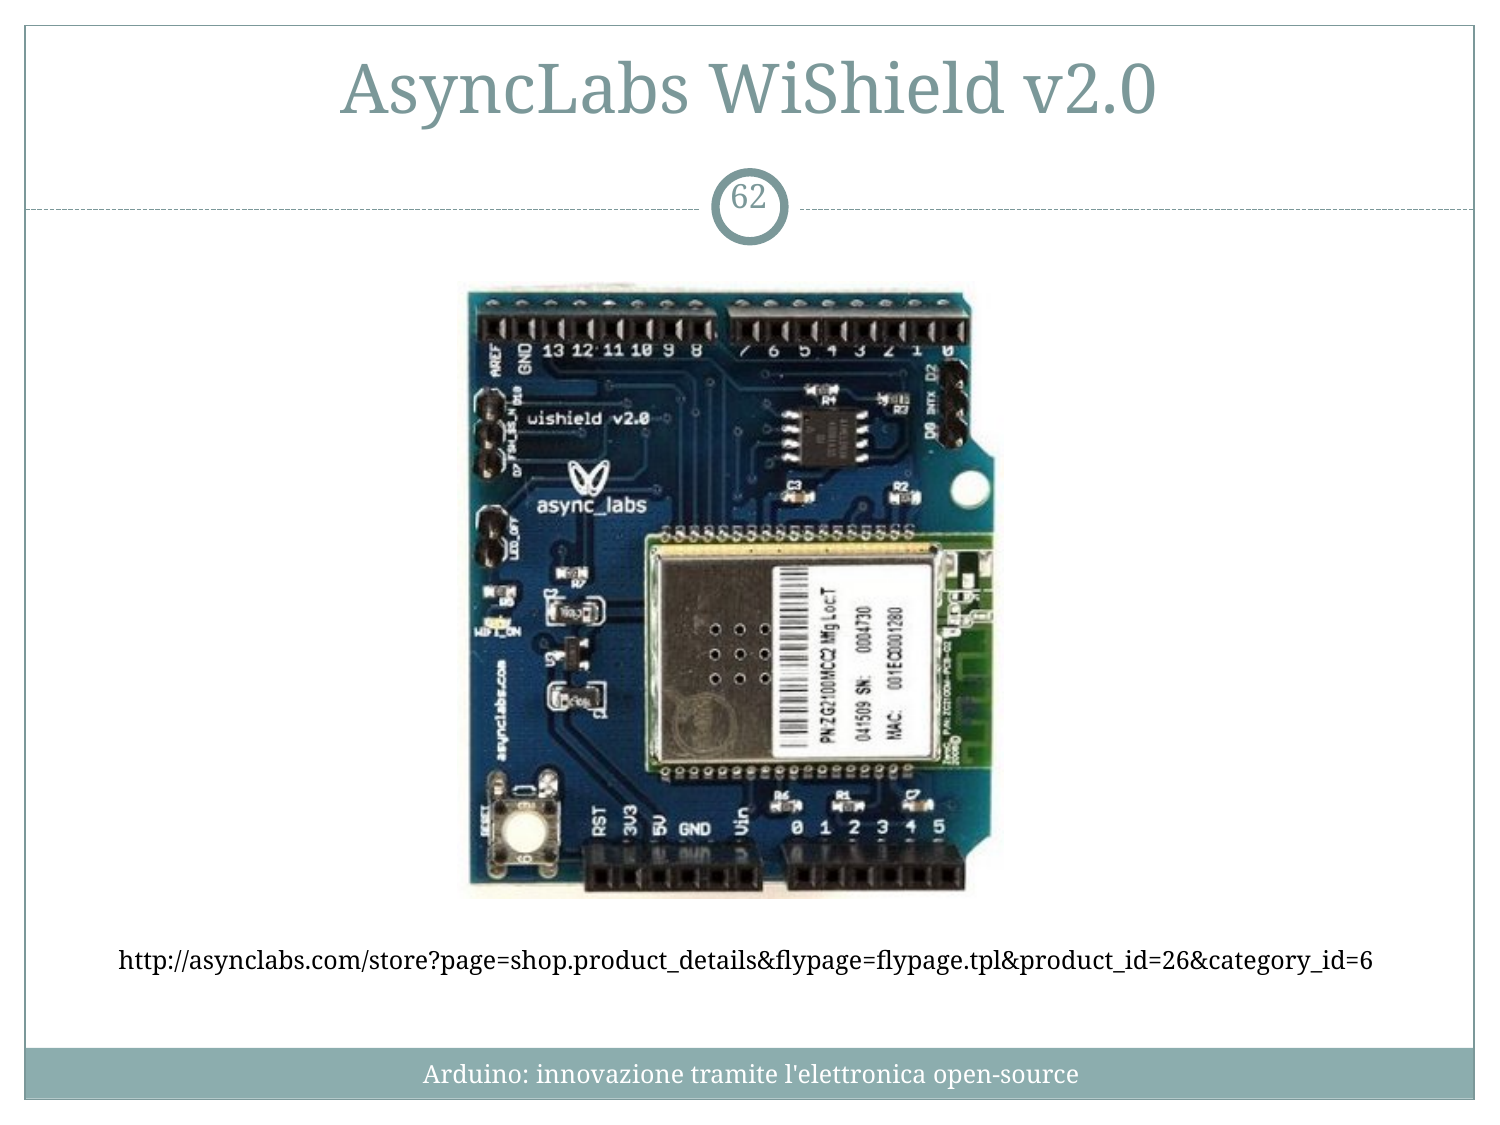

# AsyncLabs WiShield v2.0
http://asynclabs.com/store?page=shop.product_details&flypage=flypage.tpl&product_id=26&category_id=6
Arduino: innovazione tramite l'elettronica open-source